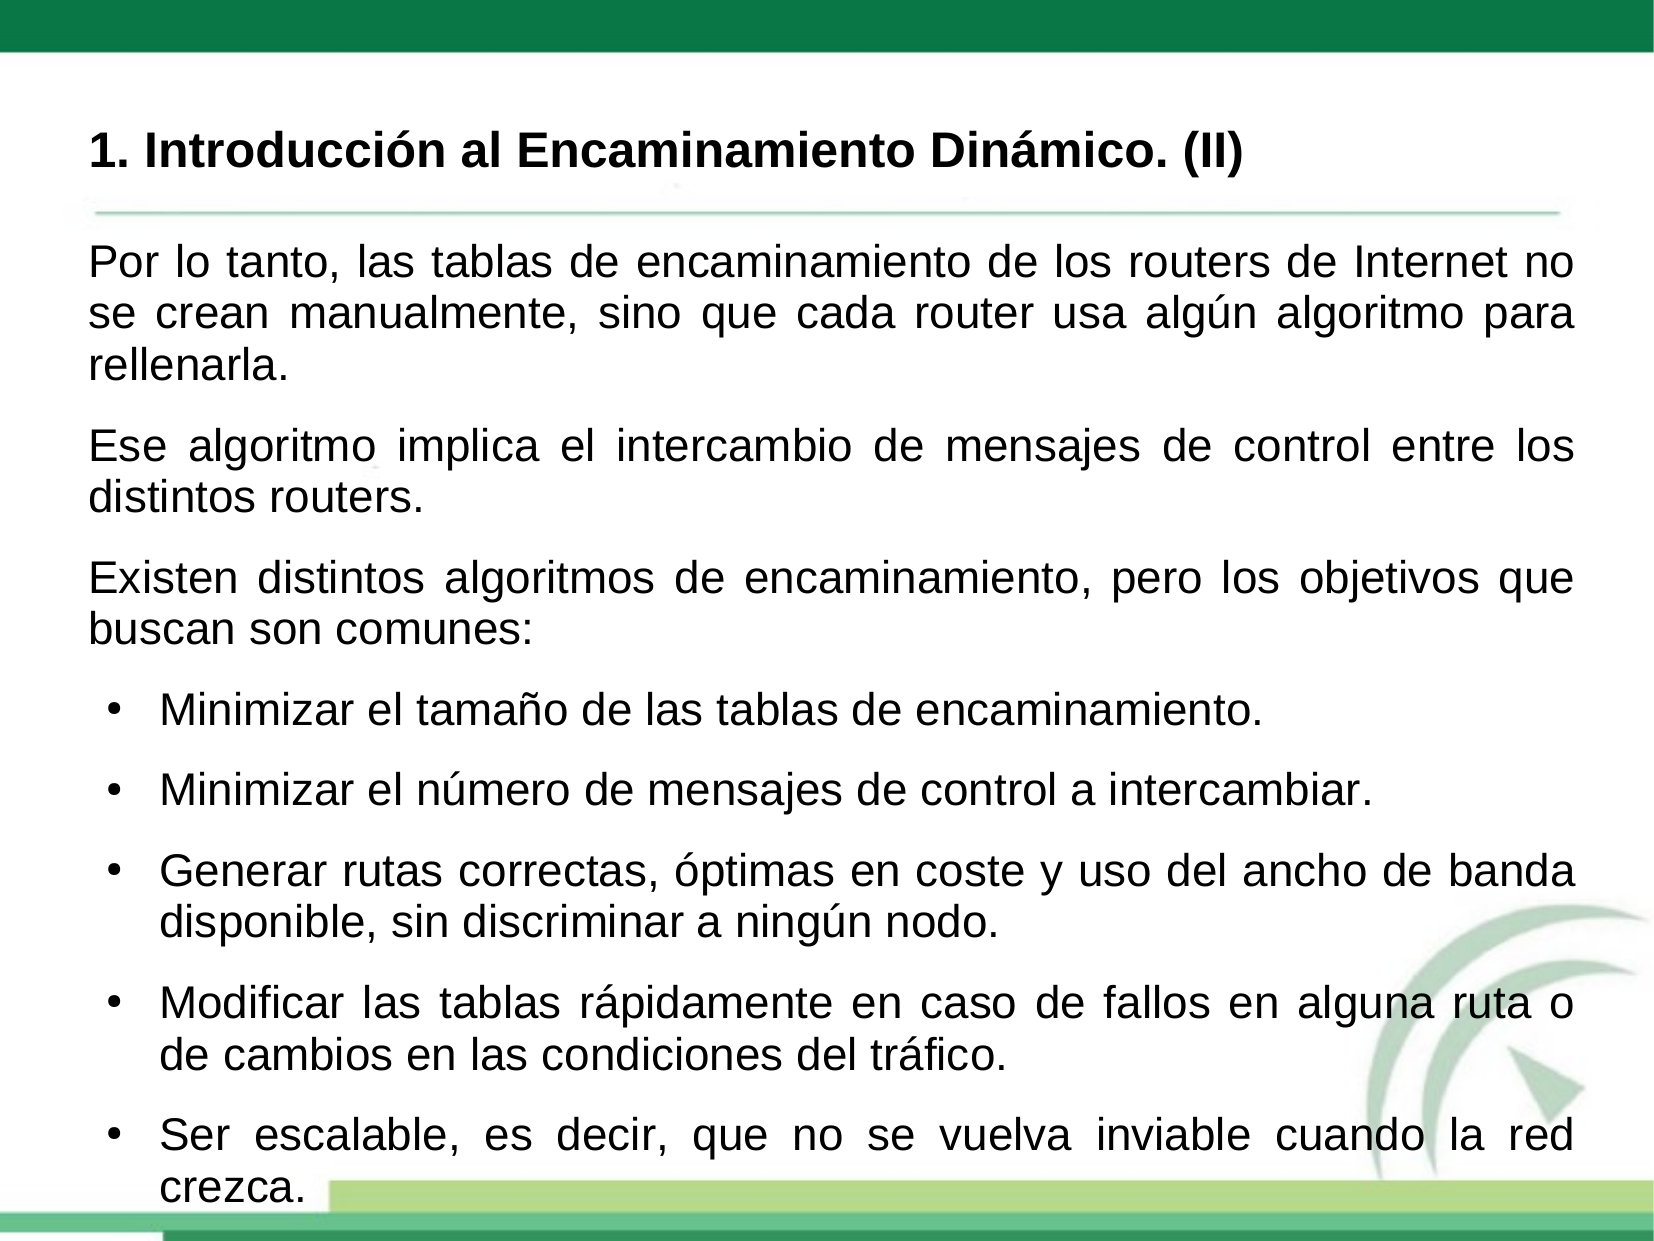

# 1. Introducción al Encaminamiento Dinámico. (II)
Por lo tanto, las tablas de encaminamiento de los routers de Internet no se crean manualmente, sino que cada router usa algún algoritmo para rellenarla.
Ese algoritmo implica el intercambio de mensajes de control entre los distintos routers.
Existen distintos algoritmos de encaminamiento, pero los objetivos que buscan son comunes:
Minimizar el tamaño de las tablas de encaminamiento.
Minimizar el número de mensajes de control a intercambiar.
Generar rutas correctas, óptimas en coste y uso del ancho de banda disponible, sin discriminar a ningún nodo.
Modificar las tablas rápidamente en caso de fallos en alguna ruta o de cambios en las condiciones del tráfico.
Ser escalable, es decir, que no se vuelva inviable cuando la red crezca.